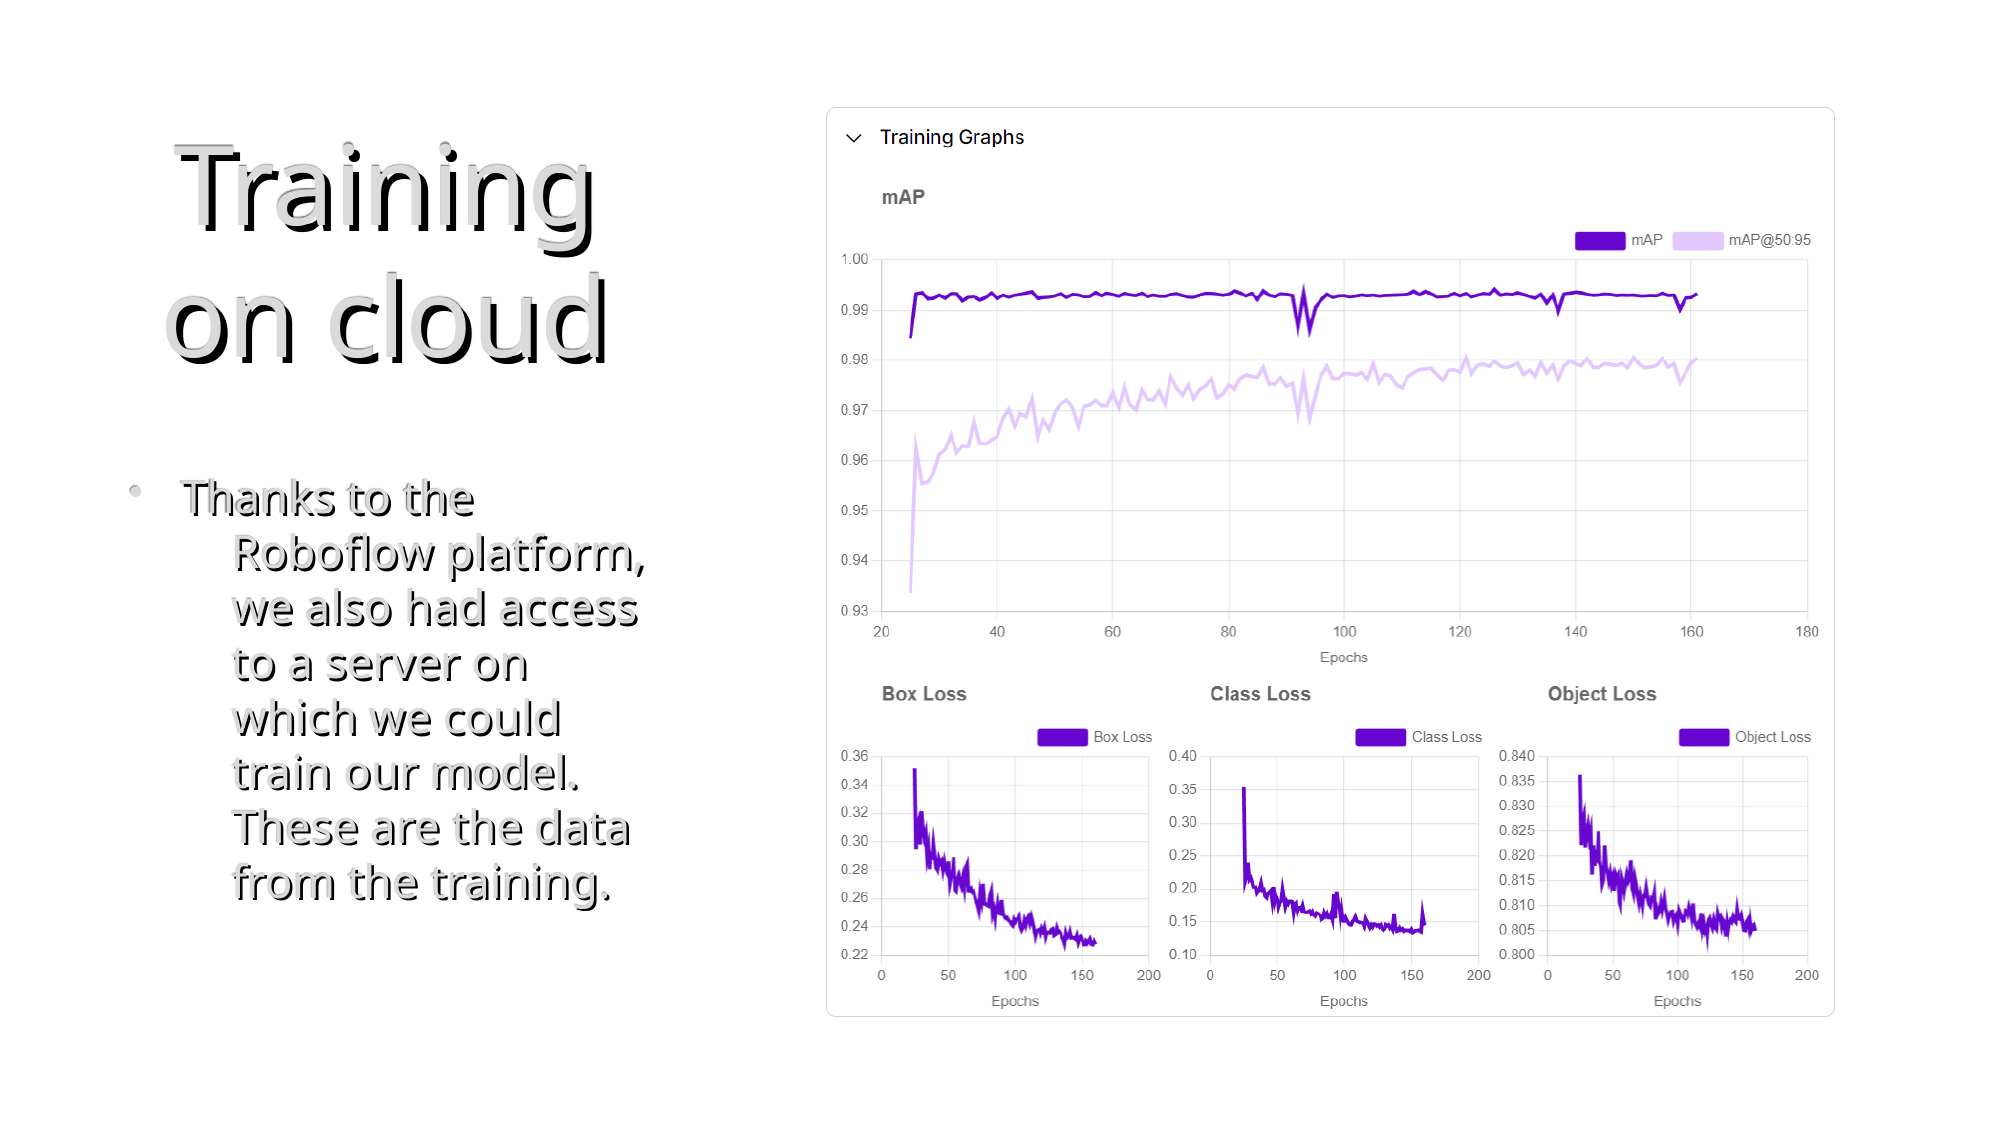

# Training on cloud
Thanks to the Roboflow platform, we also had access to a server on which we could train our model. These are the data from the training.